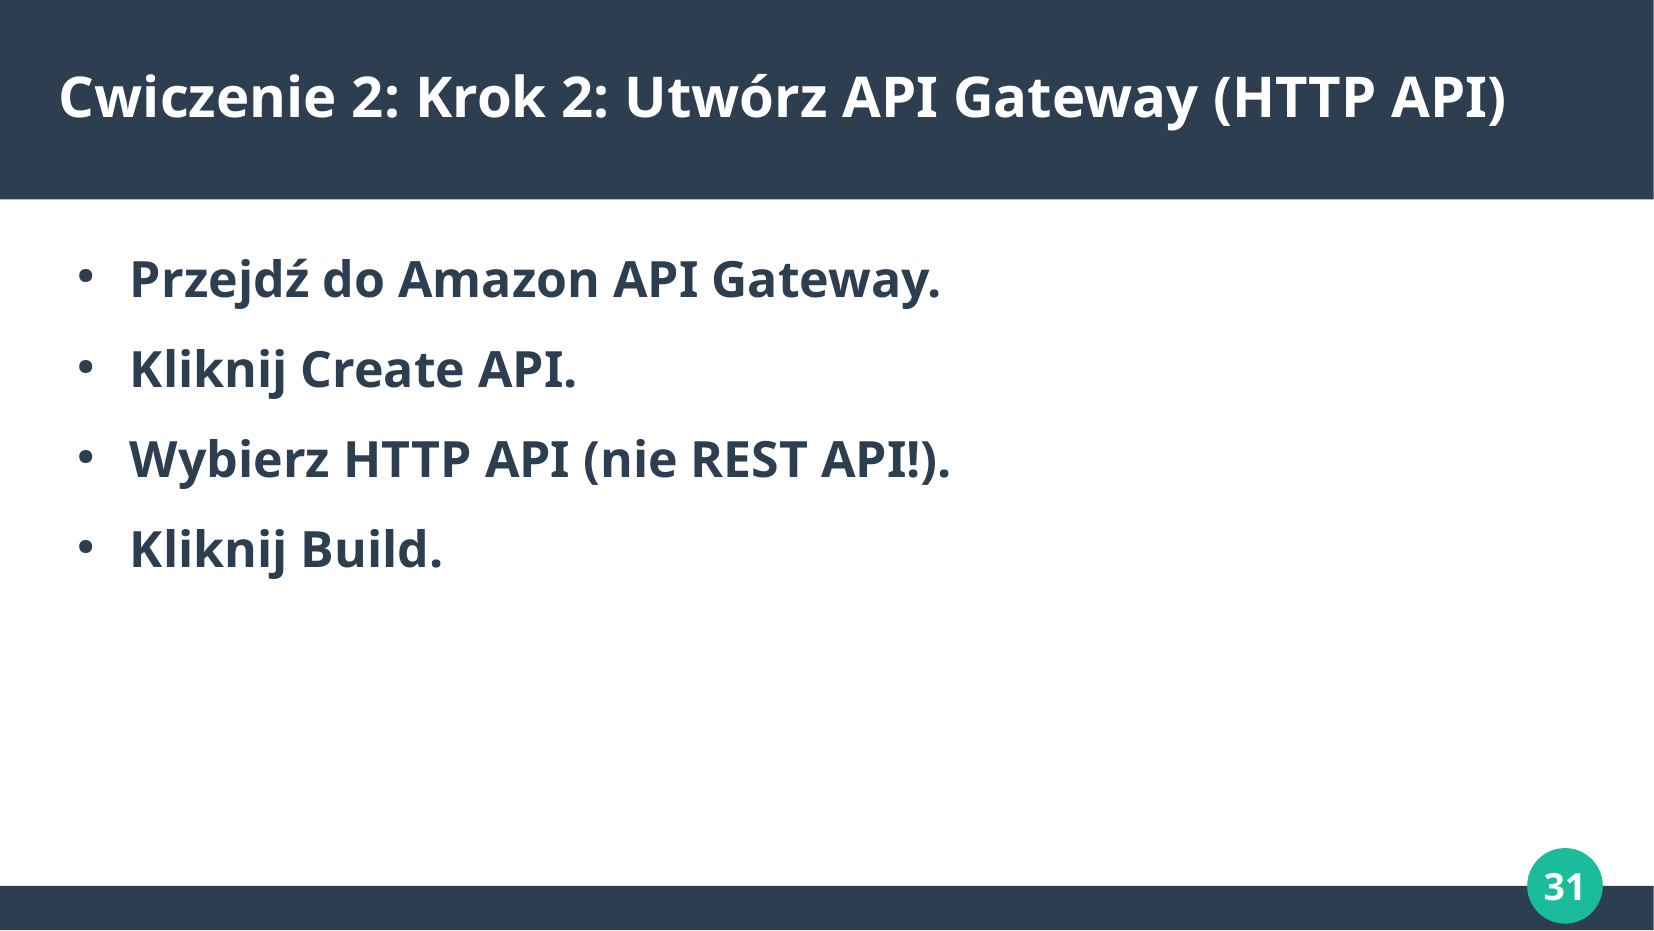

# Cwiczenie 2: Krok 2: Utwórz API Gateway (HTTP API)
Przejdź do Amazon API Gateway.
Kliknij Create API.
Wybierz HTTP API (nie REST API!).
Kliknij Build.